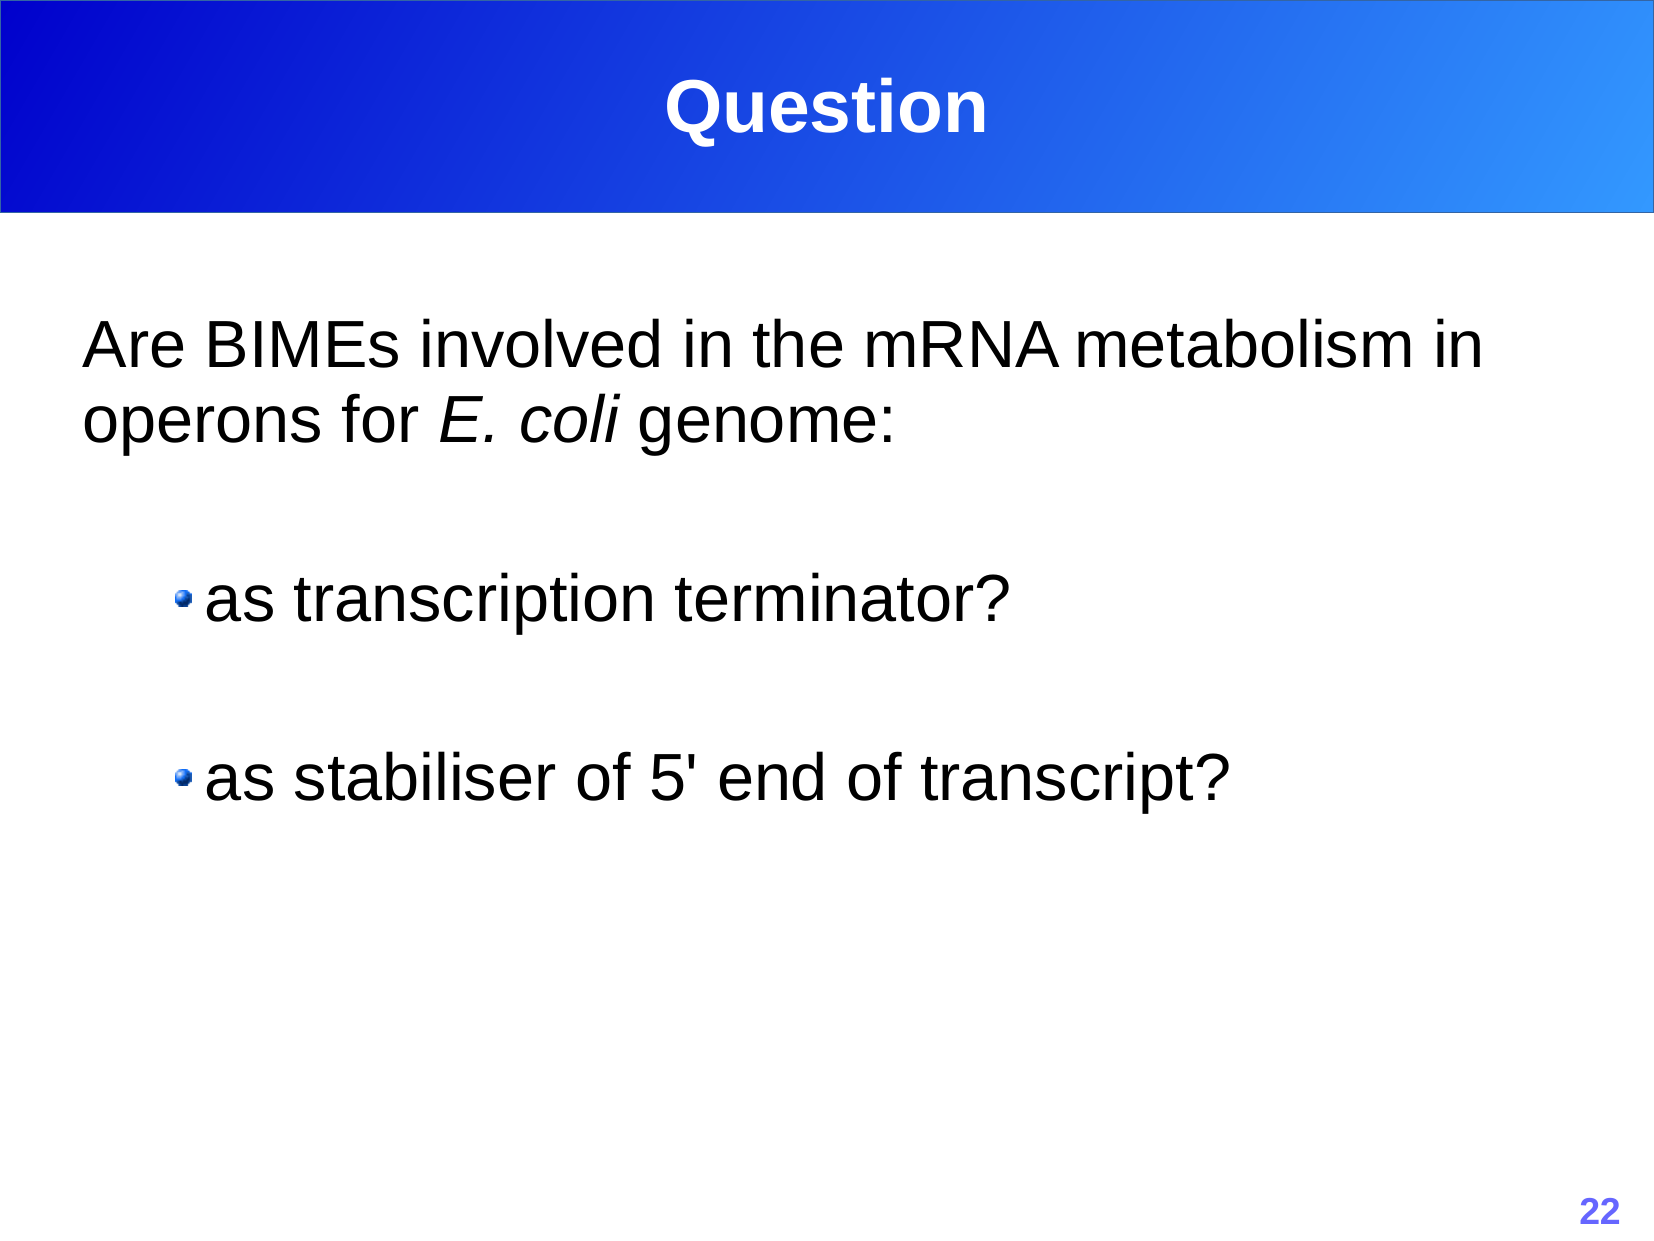

# Question
Are BIMEs involved in the mRNA metabolism in operons for E. coli genome:
as transcription terminator?
as stabiliser of 5' end of transcript?
22